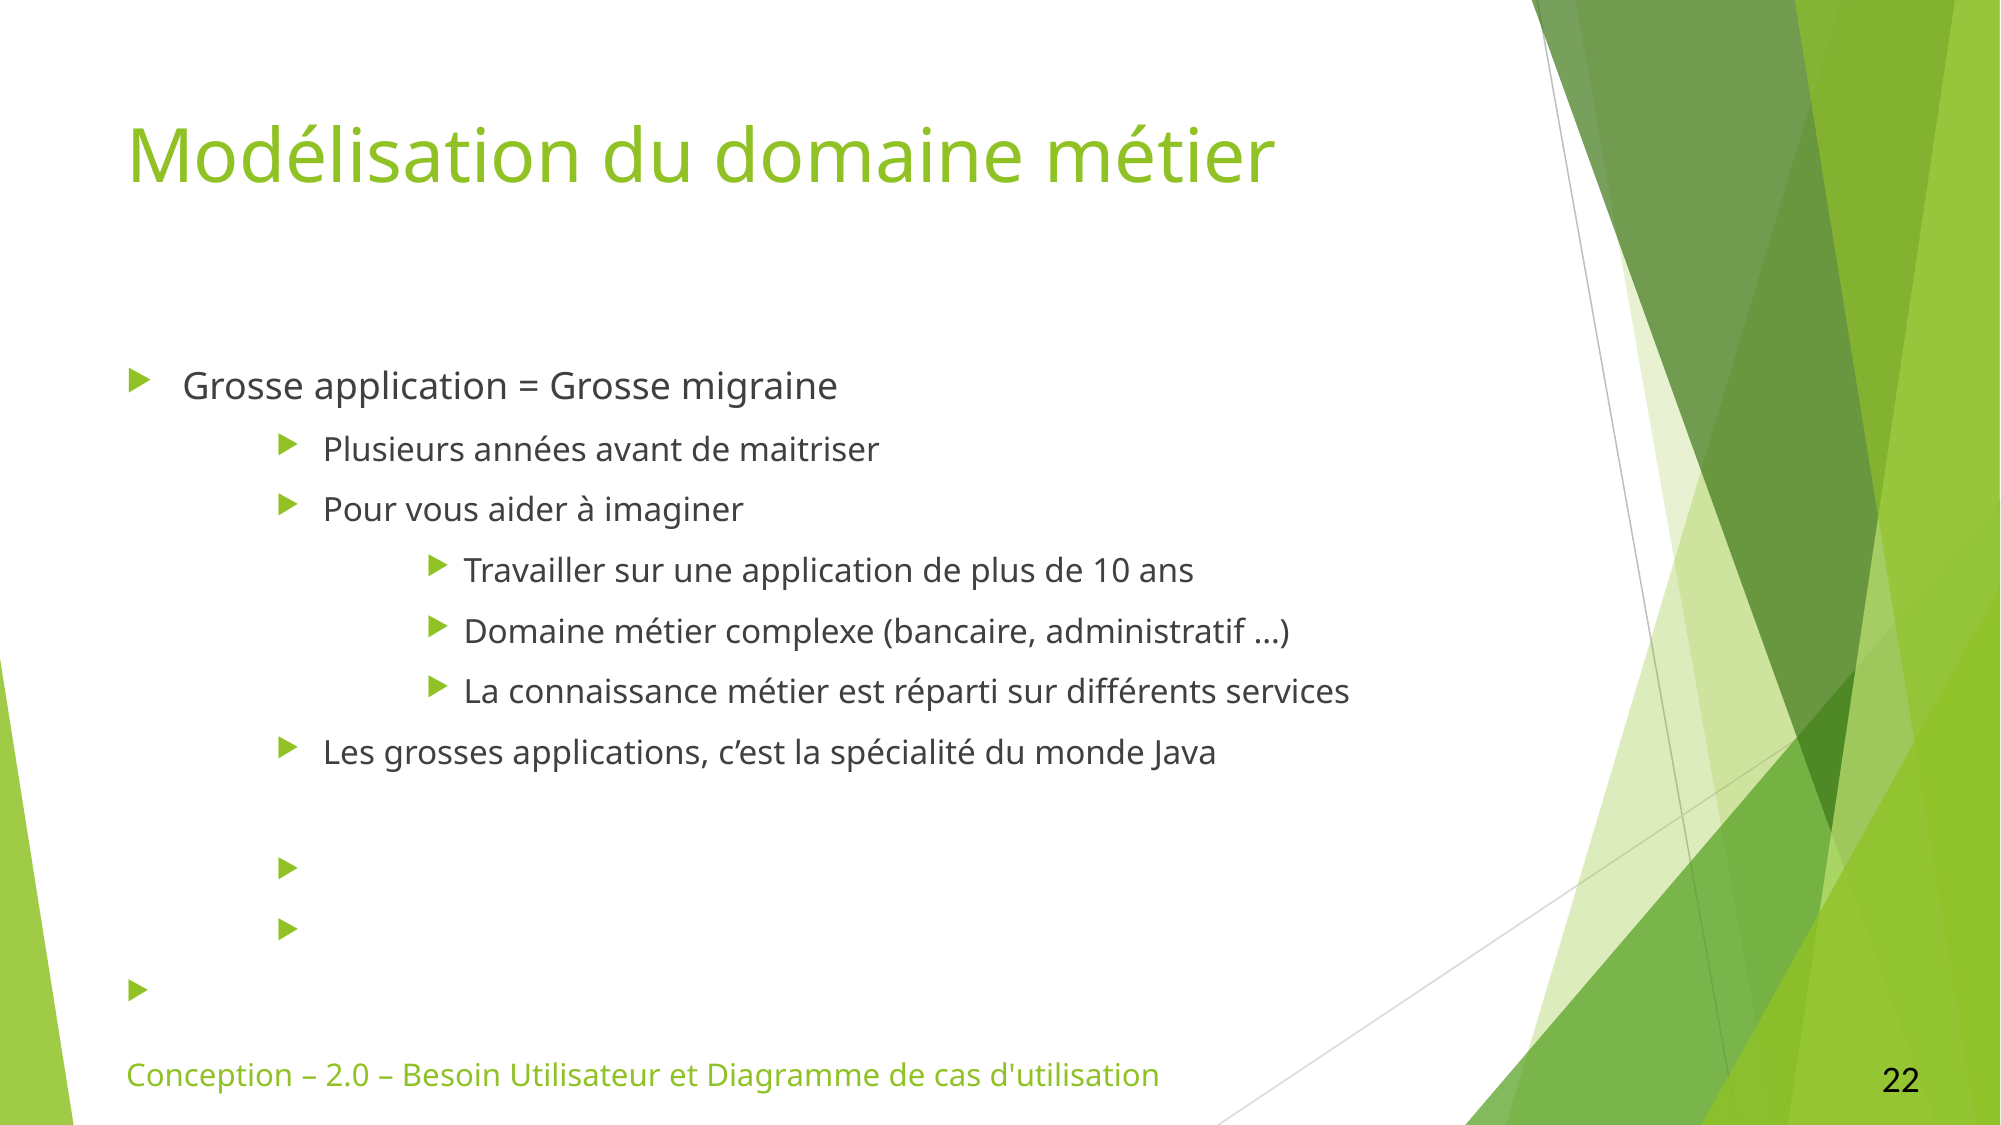

# Modélisation du domaine métier
Grosse application = Grosse migraine
Plusieurs années avant de maitriser
Pour vous aider à imaginer
Travailler sur une application de plus de 10 ans
Domaine métier complexe (bancaire, administratif …)
La connaissance métier est réparti sur différents services
Les grosses applications, c’est la spécialité du monde Java
Conception – 2.0 – Besoin Utilisateur et Diagramme de cas d'utilisation